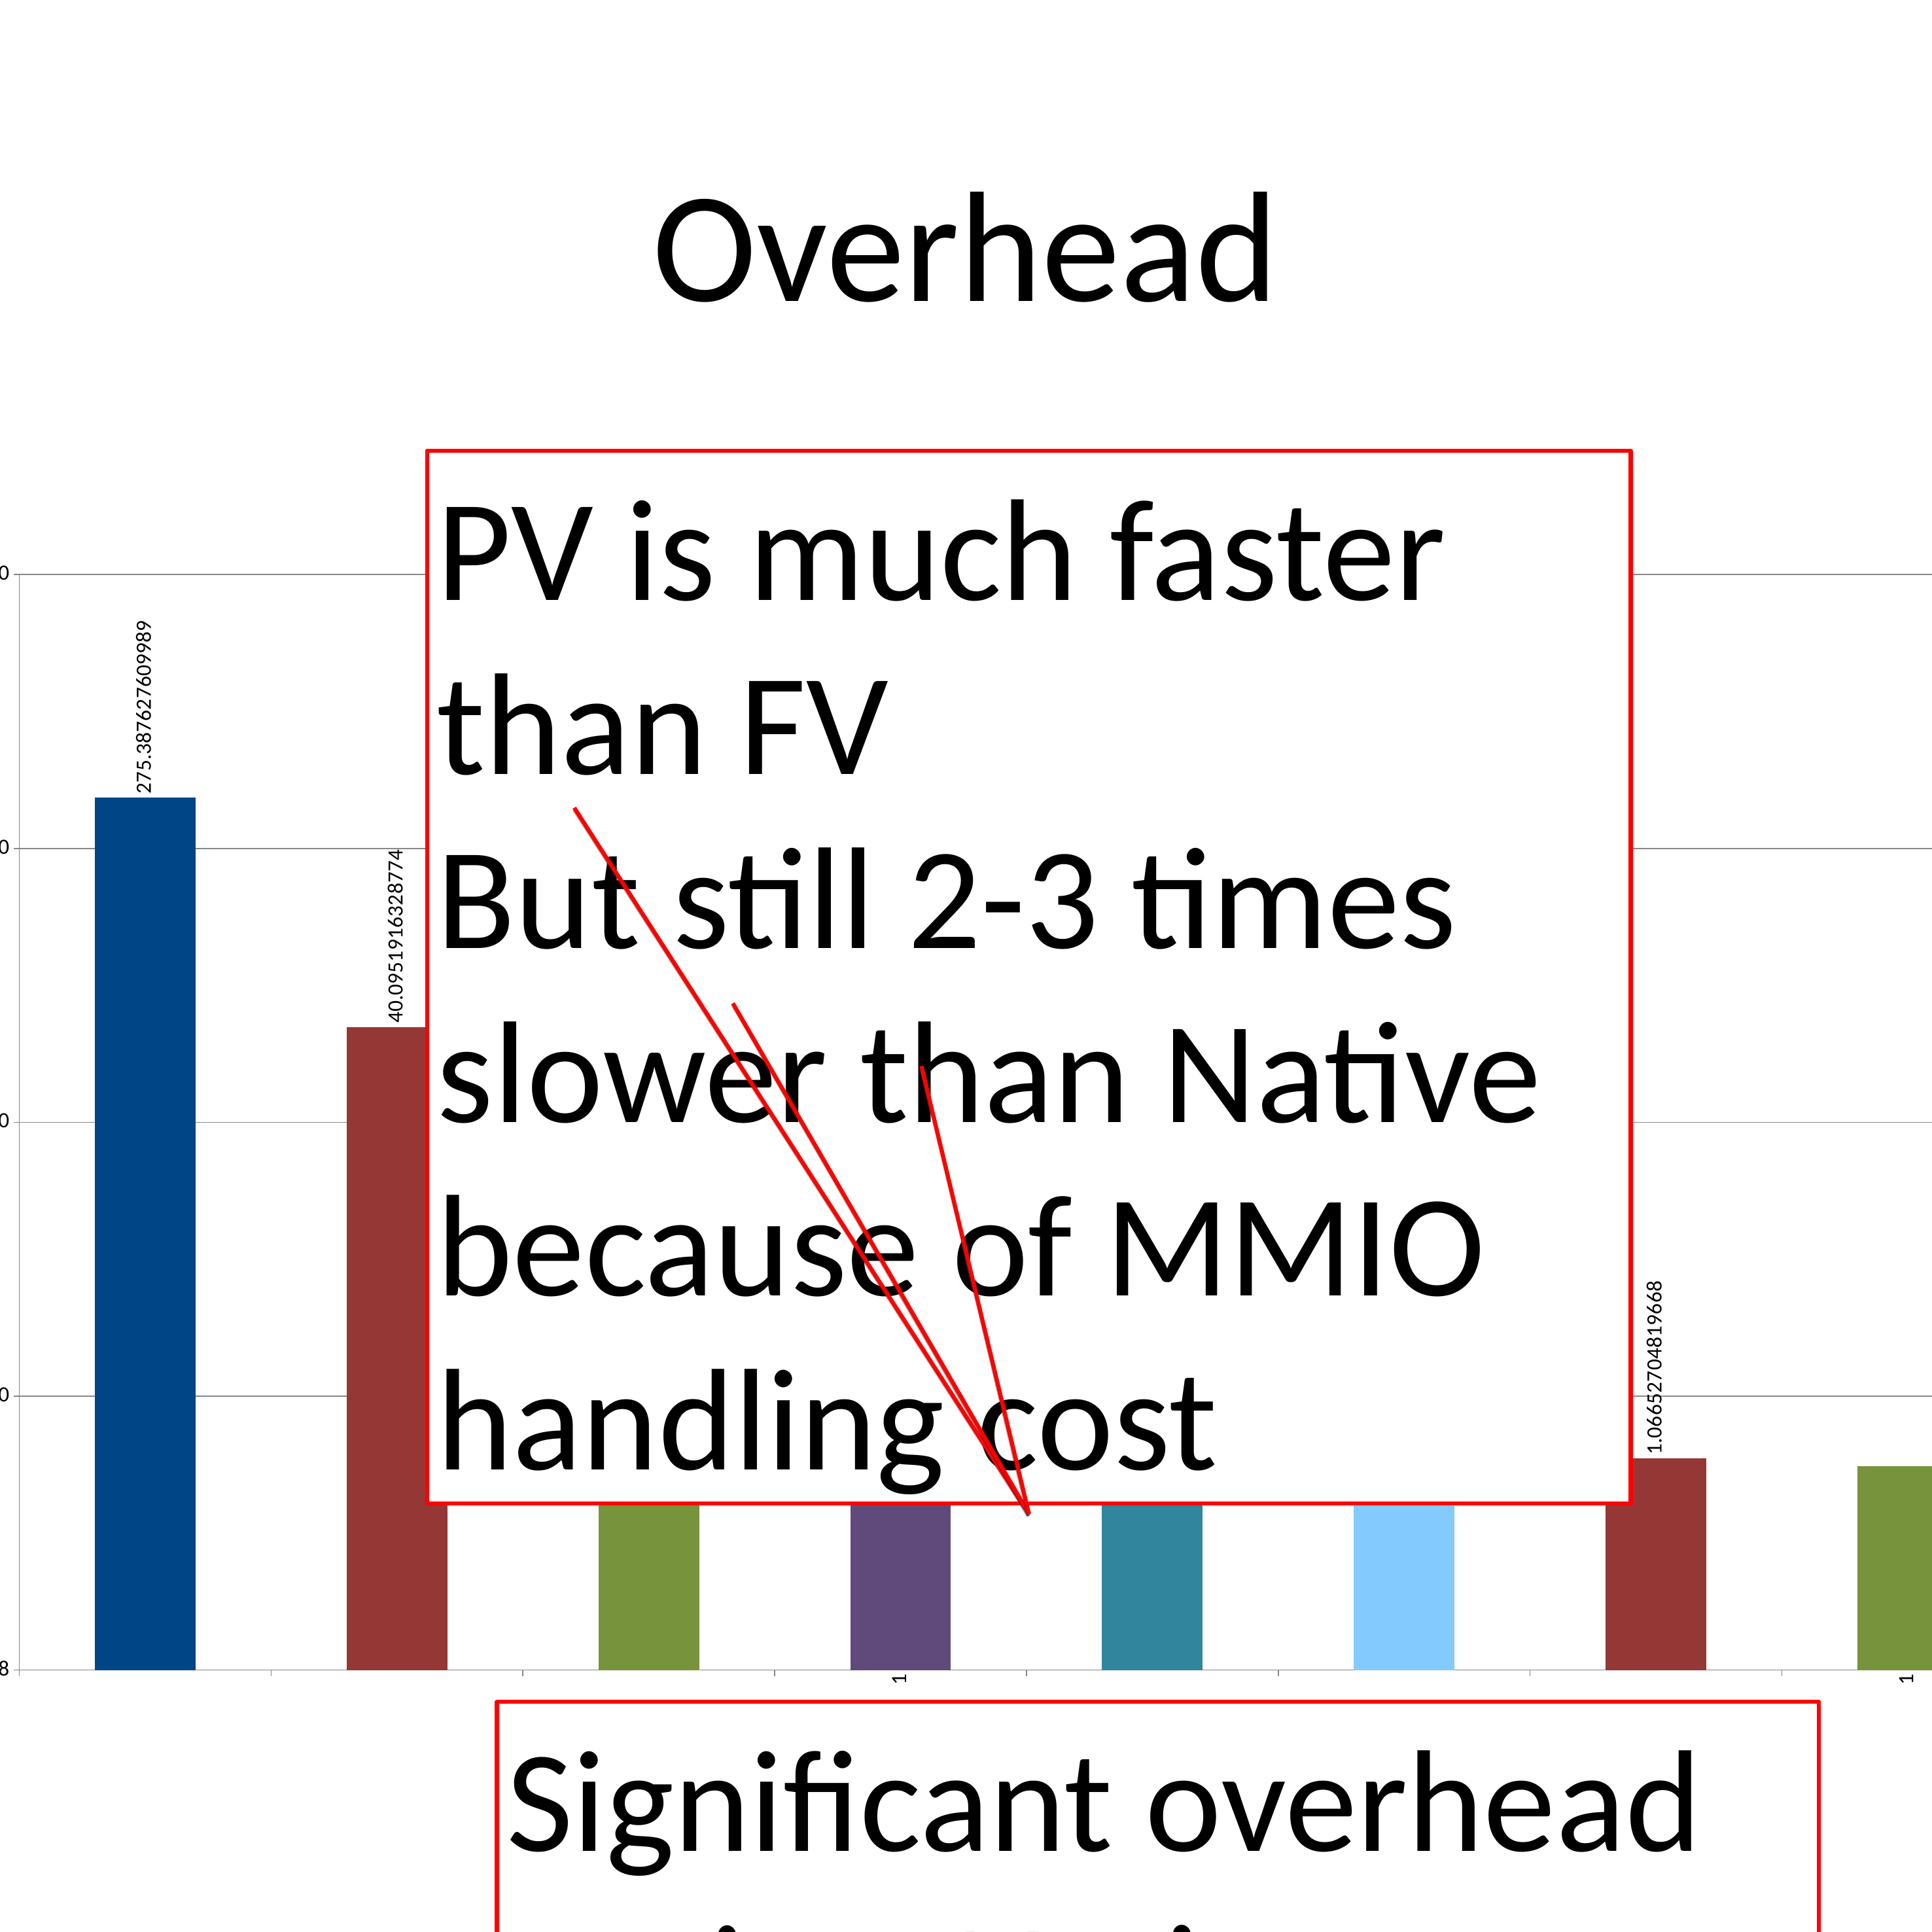

# Overhead
PV is much faster than FV
But still 2-3 times slower than Native because of MMIO handling cost
### Chart
| Category | Ratio |
|---|---|
| None | 275.387627609989 |
| None | 40.0951916328774 |
| None | 2.08393656447762 |
| None | 1.0 |
| None | 17.4448121787724 |
| None | 3.39260570506538 |
| None | 1.06652704819668 |
| None | 1.0 |Significant overhead against Native
Optimization techniques mitigate this overhead